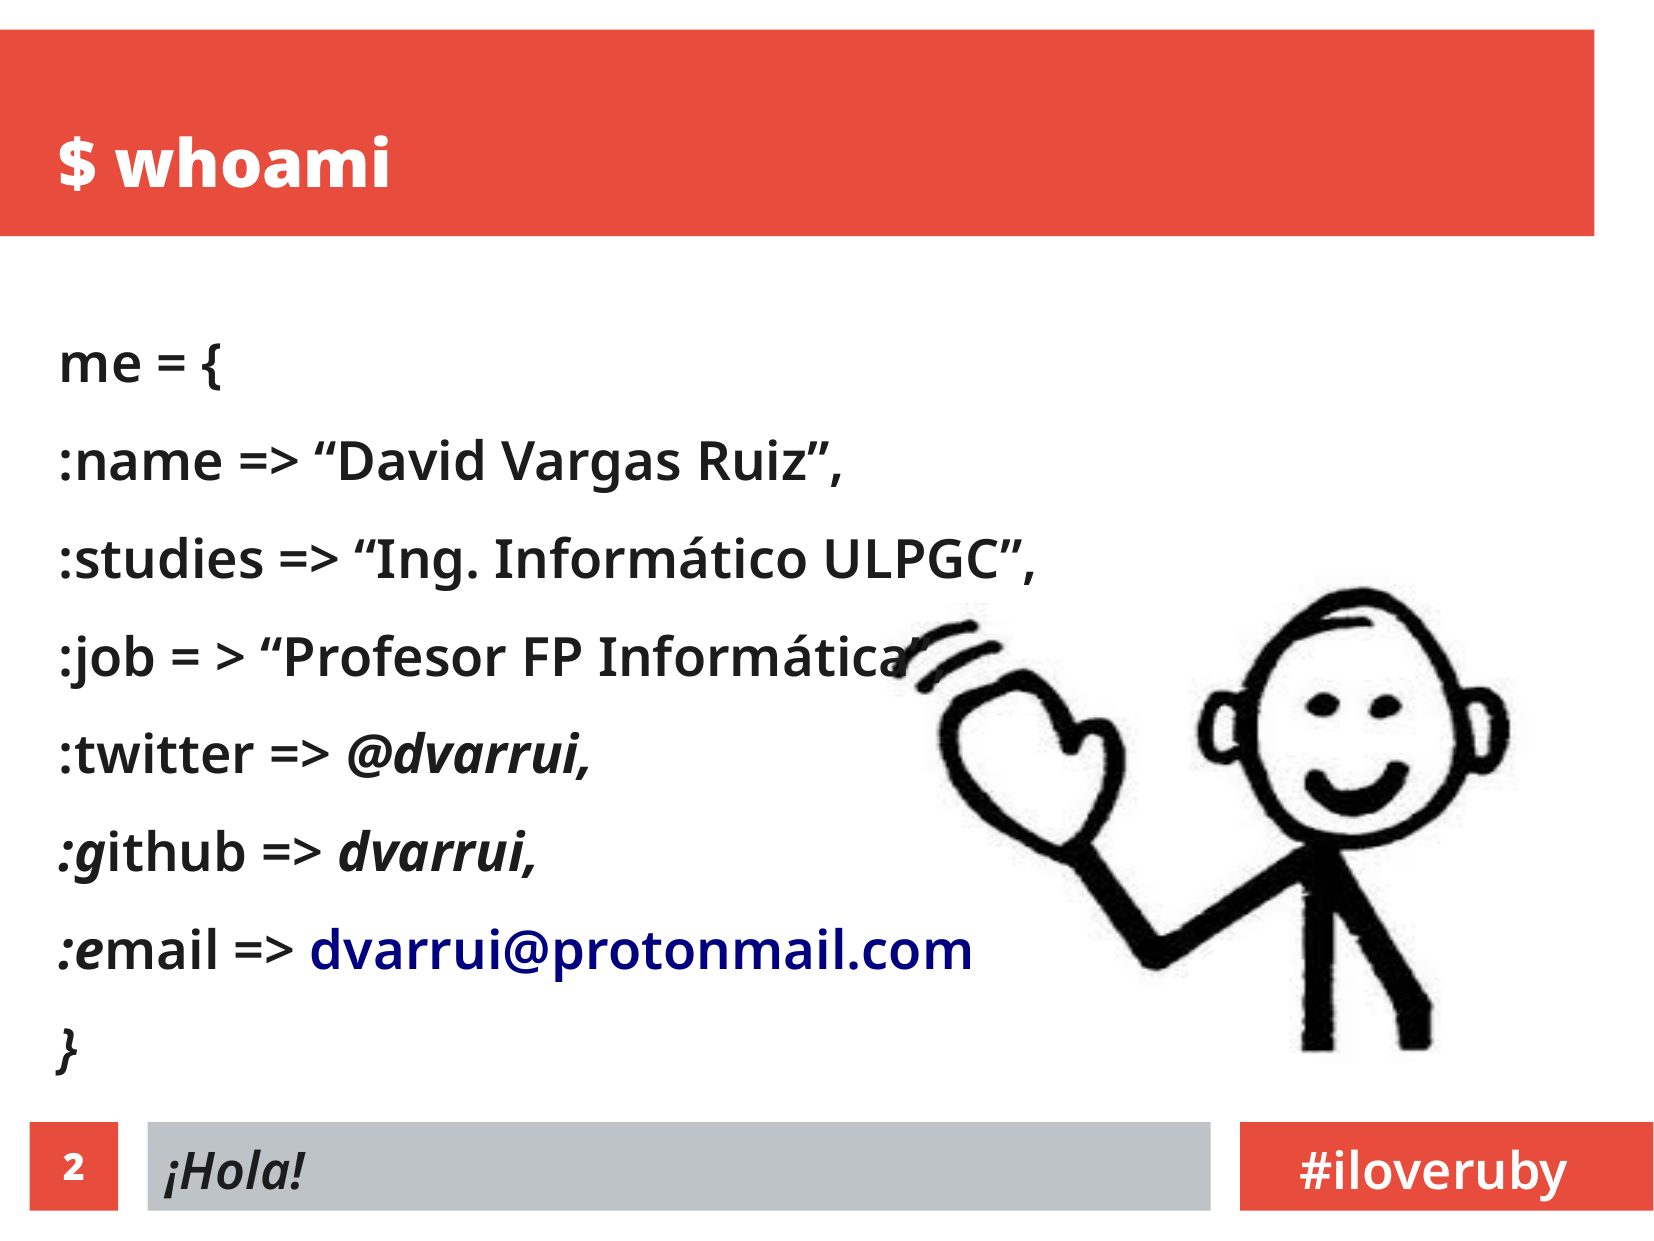

# $ whoami
me = {
:name => “David Vargas Ruiz”,
:studies => “Ing. Informático ULPGC”,
:job = > “Profesor FP Informática”,
:twitter => @dvarrui,
:github => dvarrui,
:email => dvarrui@protonmail.com
}
2
¡Hola!
#iloveruby